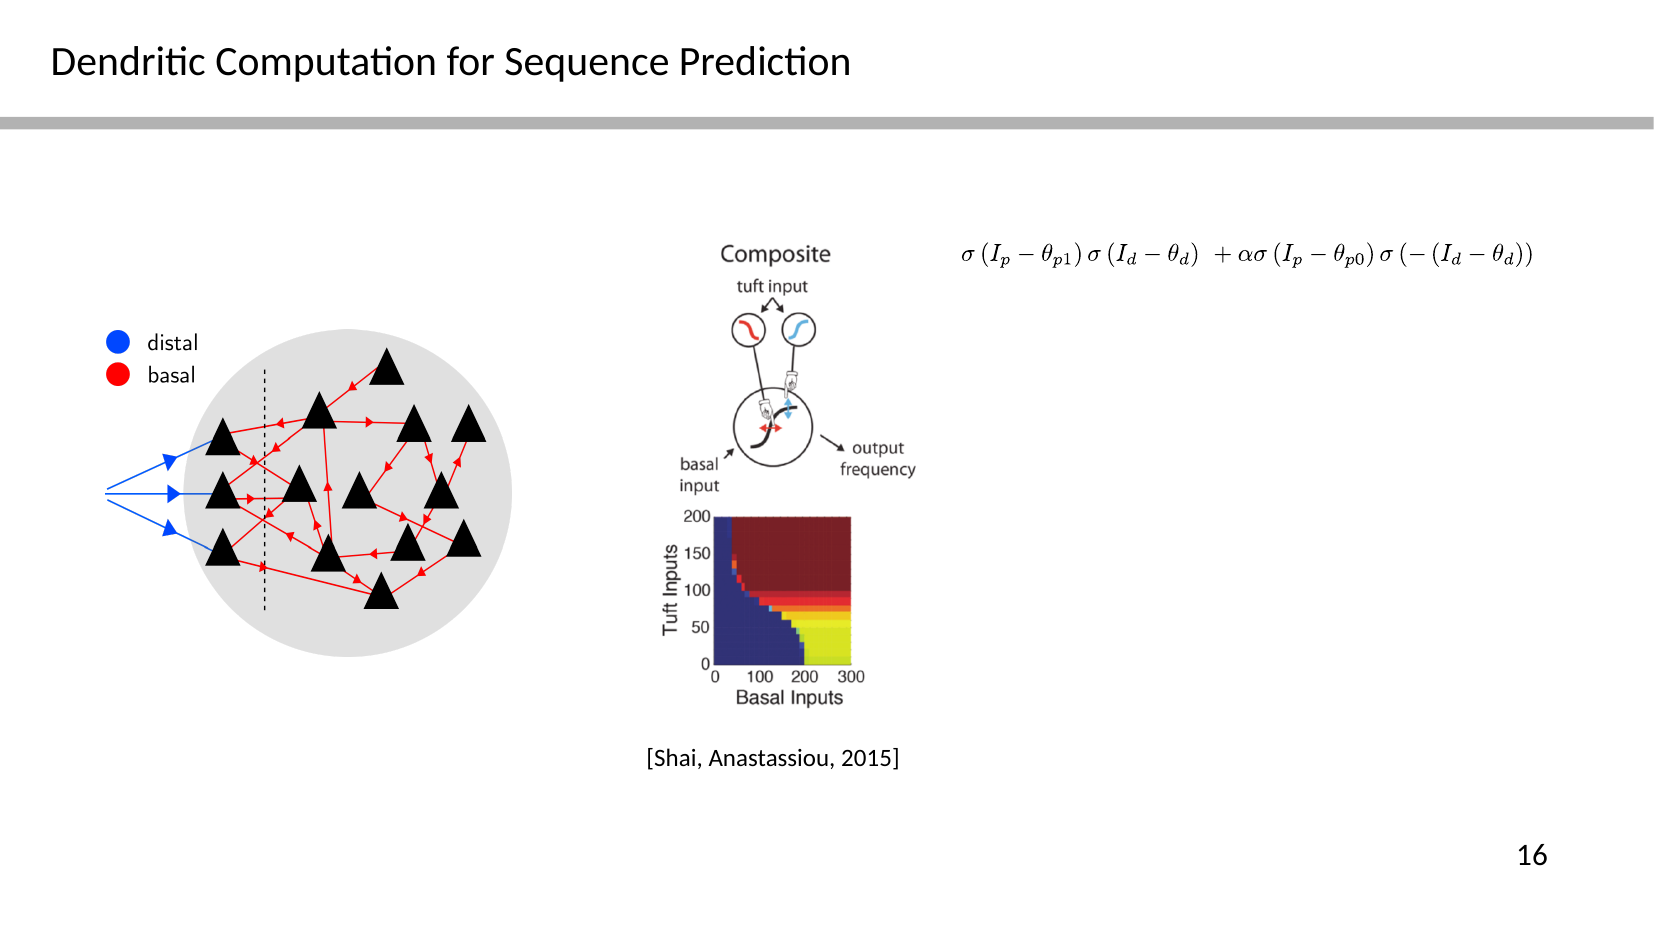

Dendritic Computation for Sequence Prediction
[Shai, Anastassiou, 2015]